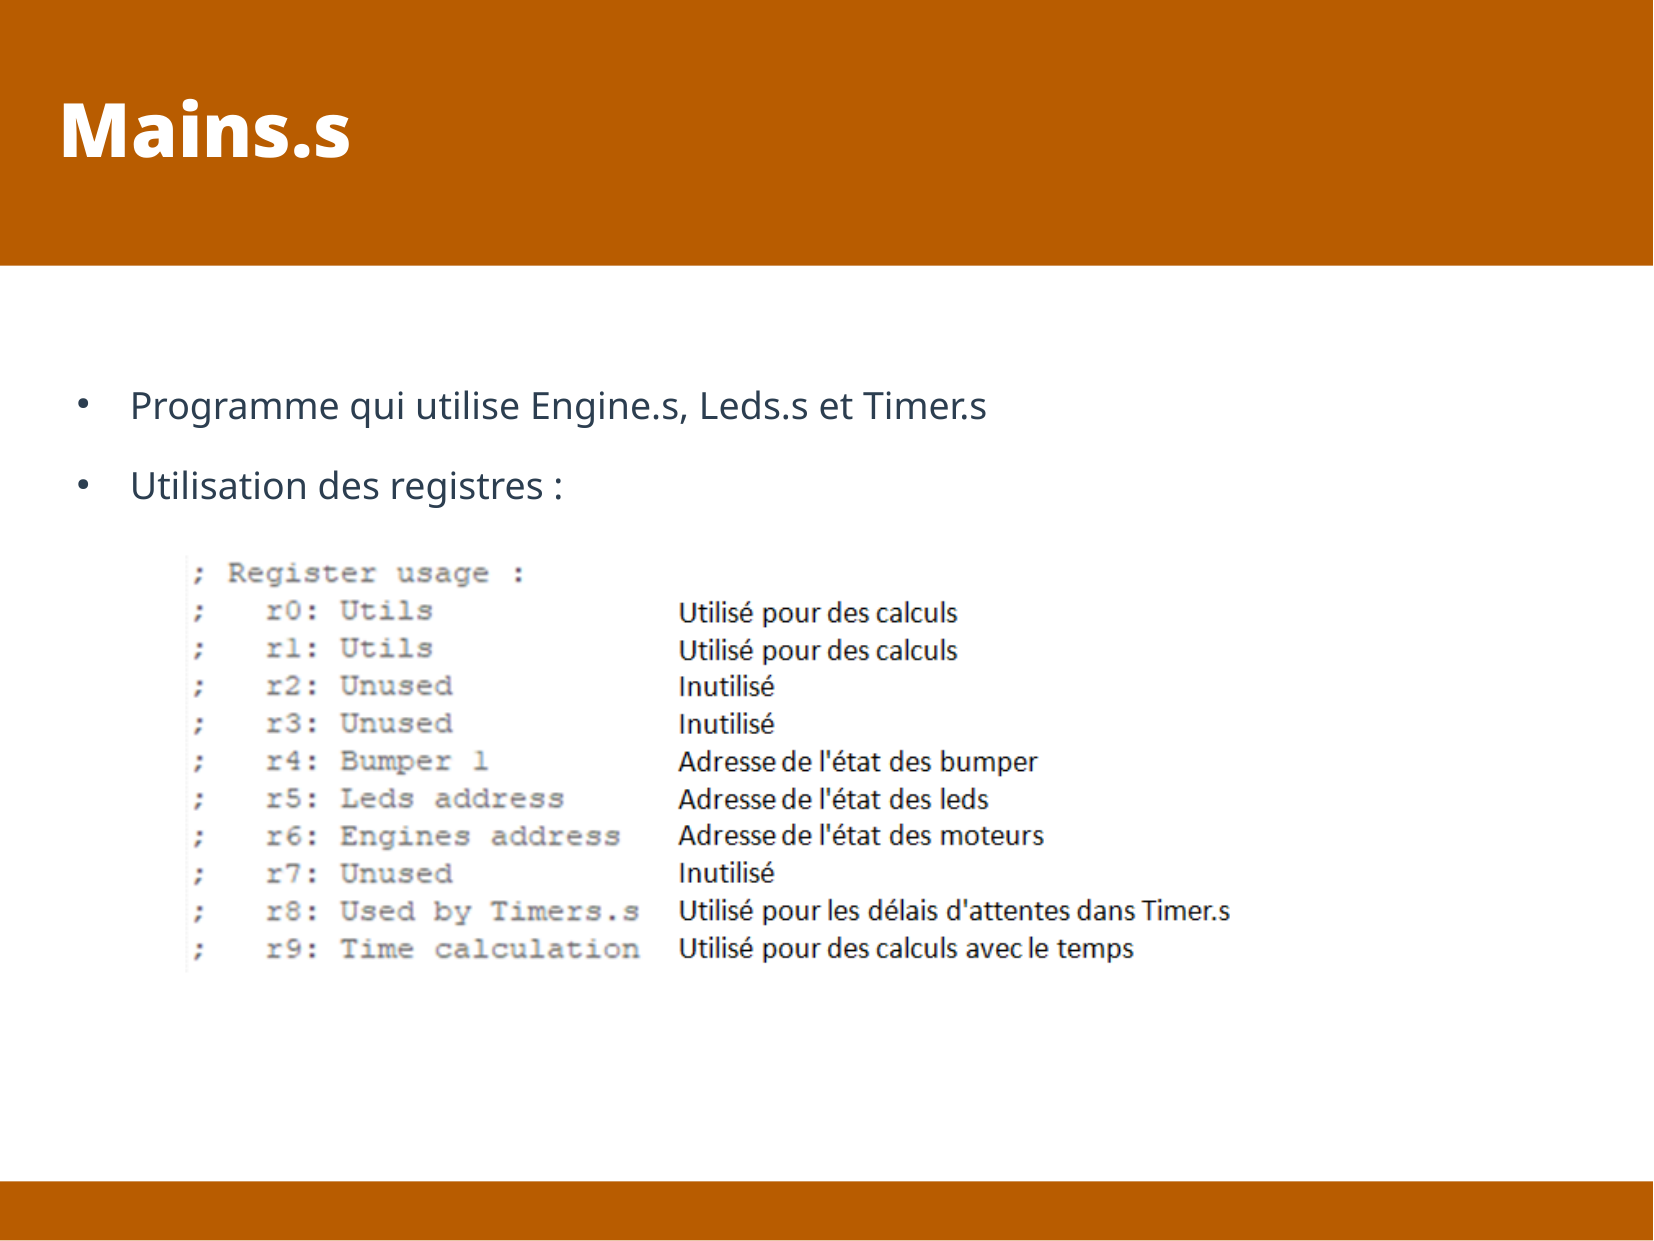

# Mains.s
Programme qui utilise Engine.s, Leds.s et Timer.s
Utilisation des registres :